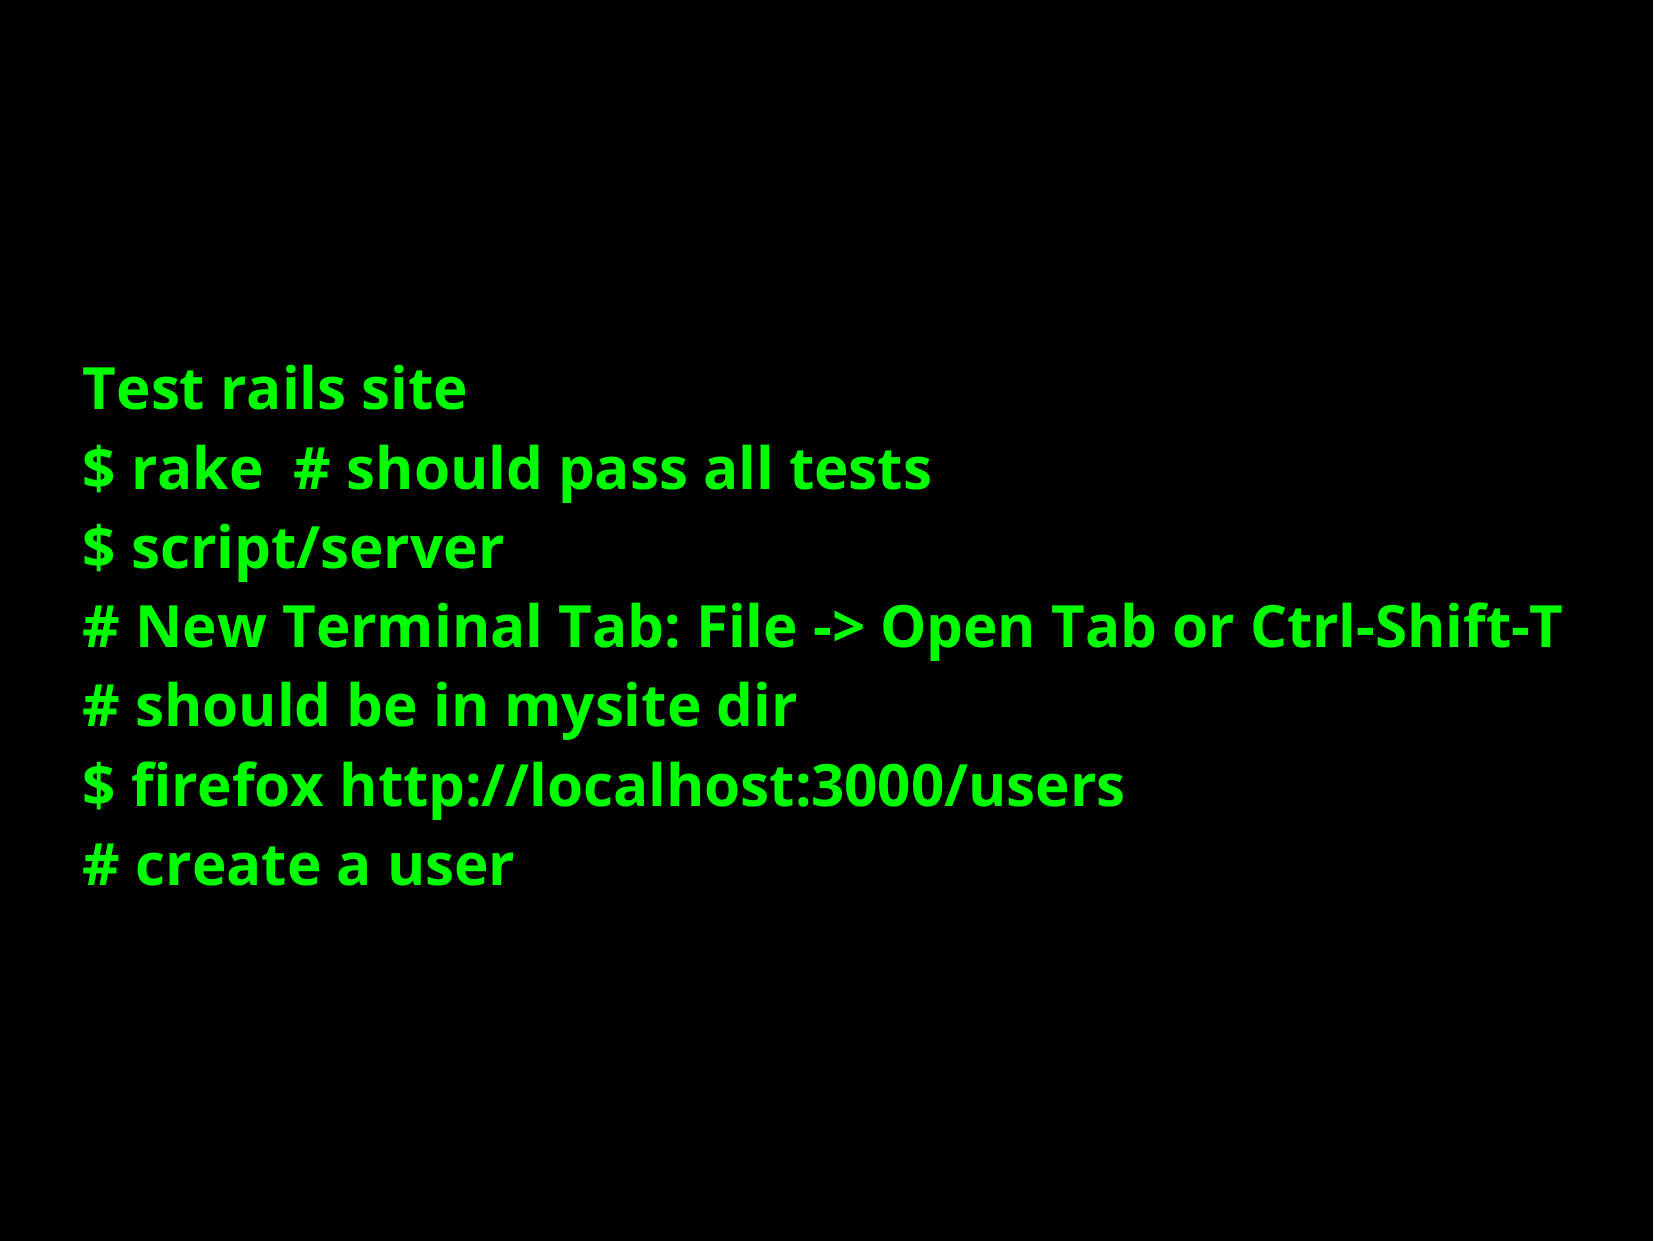

# Test rails site $ rake # should pass all tests $ script/server # New Terminal Tab: File -> Open Tab or Ctrl-Shift-T # should be in mysite dir $ firefox http://localhost:3000/users # create a user